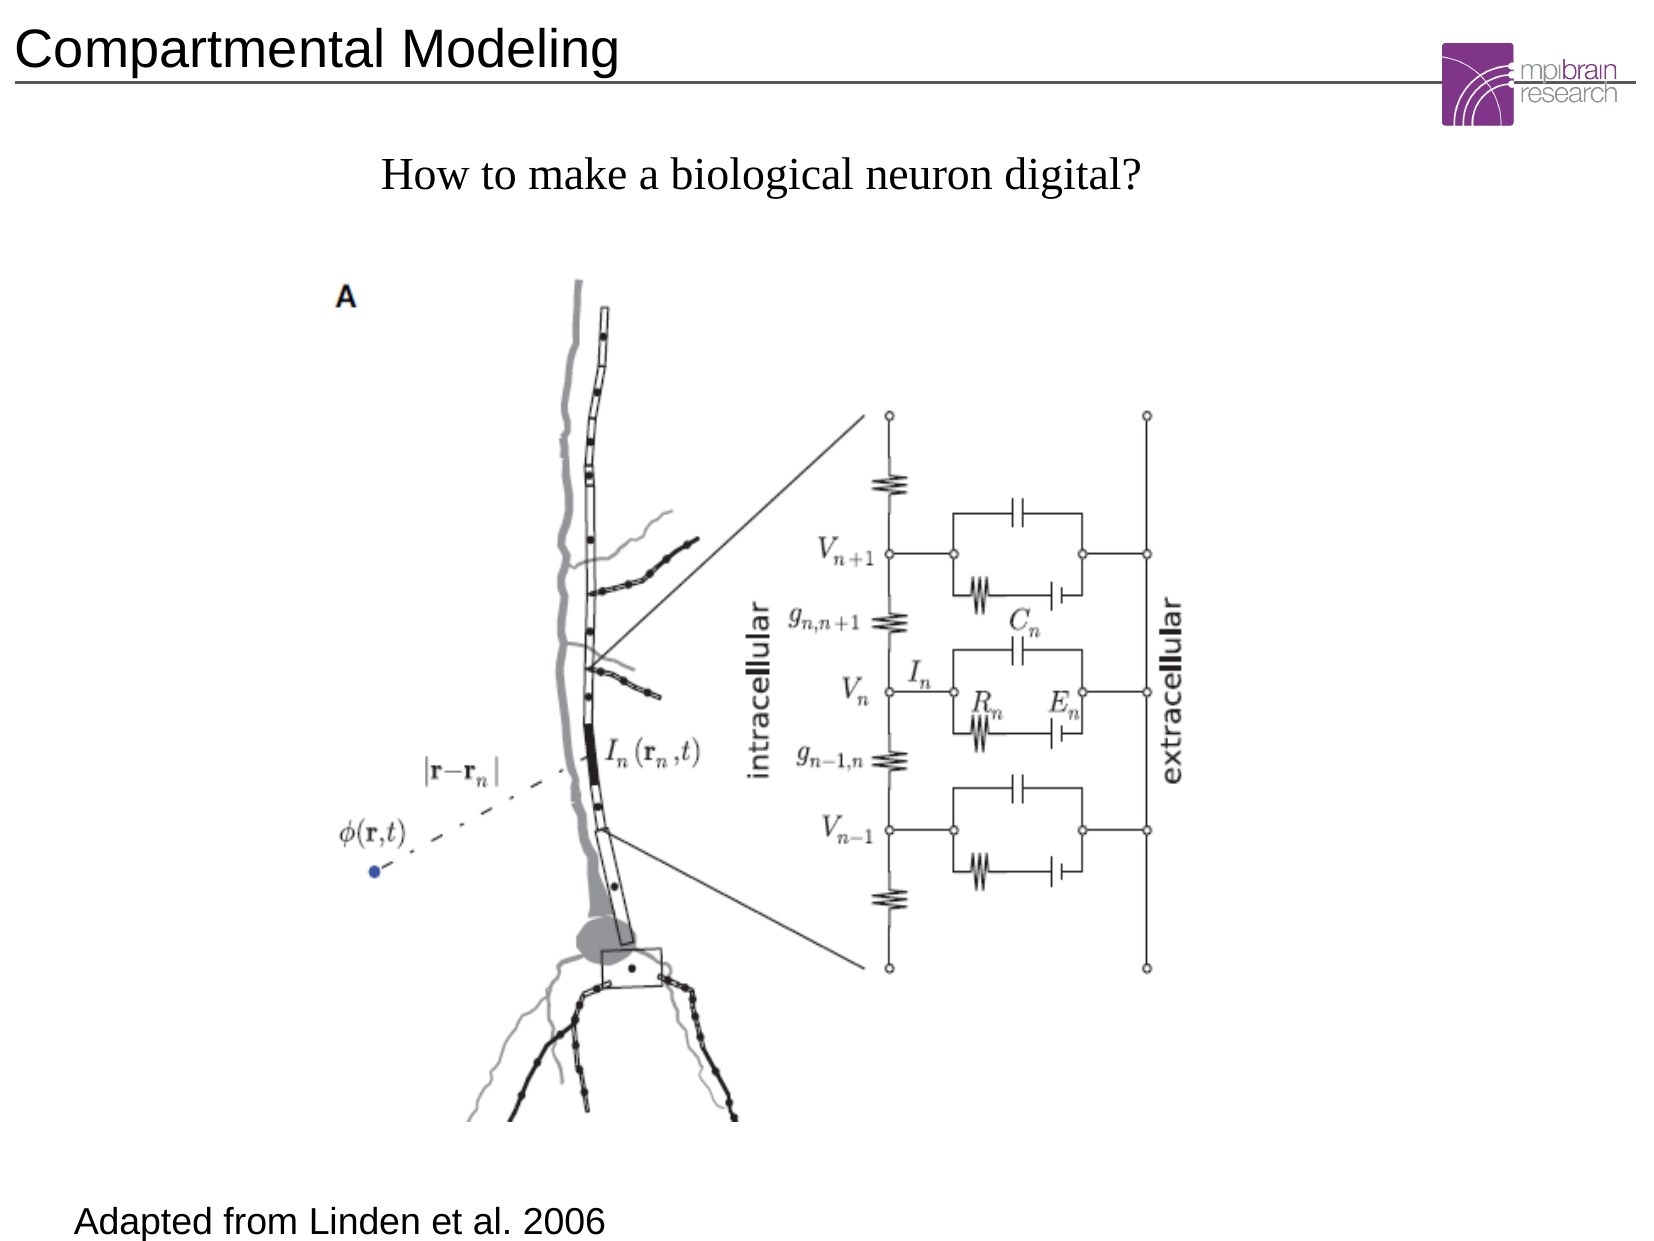

# Compartmental Modeling
How to make a biological neuron digital?
Adapted from Linden et al. 2006